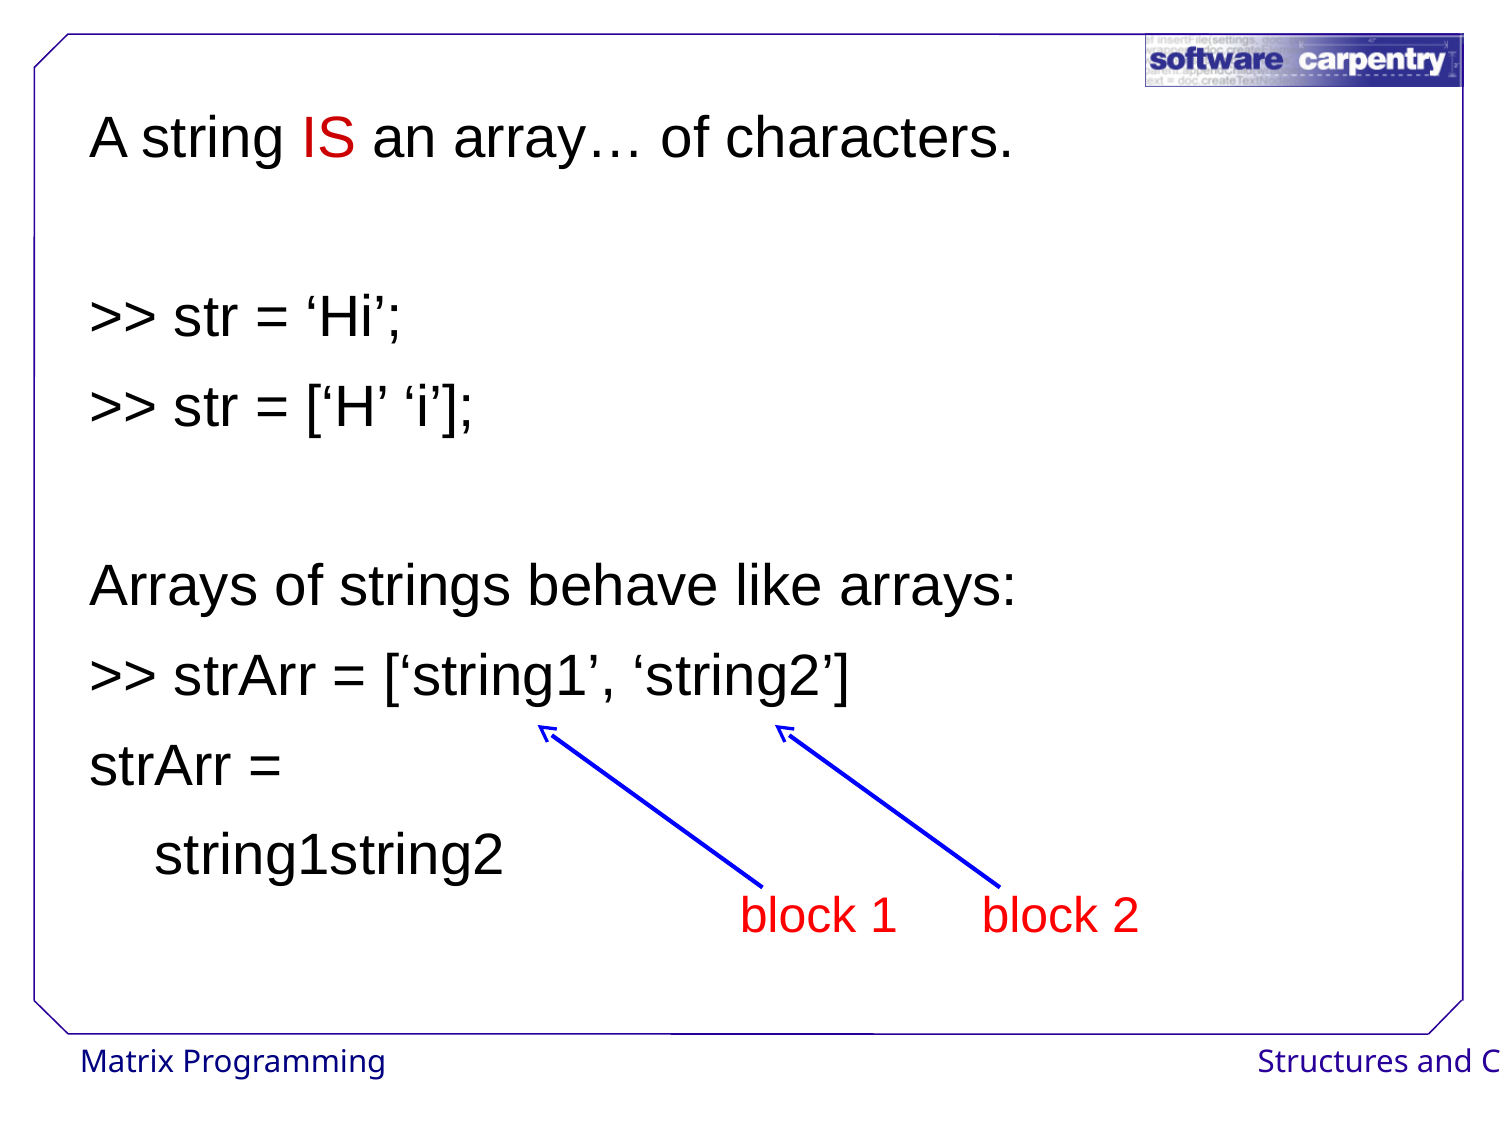

# A string IS an array… of characters.
>> str = ‘Hi’;
>> str = [‘H’ ‘i’];
Arrays of strings behave like arrays:
>> strArr = [‘string1’, ‘string2’]
strArr =
 string1string2
block 1 block 2